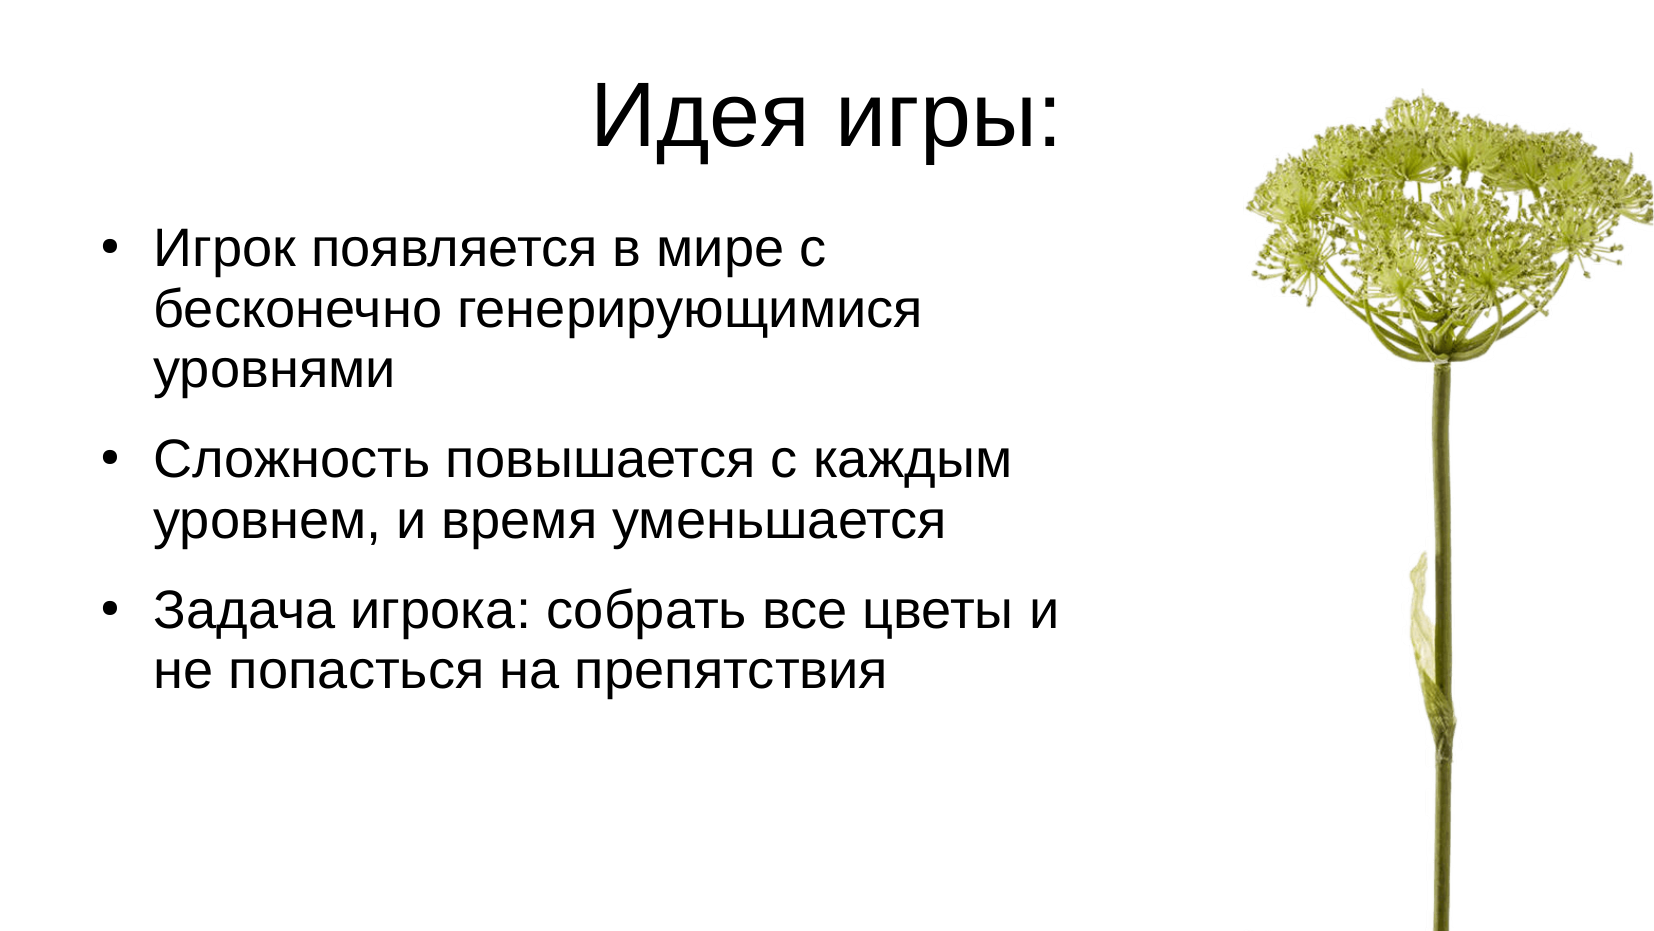

# Идея игры:
Игрок появляется в мире с бесконечно генерирующимися уровнями
Сложность повышается с каждым уровнем, и время уменьшается
Задача игрока: собрать все цветы и не попасться на препятствия